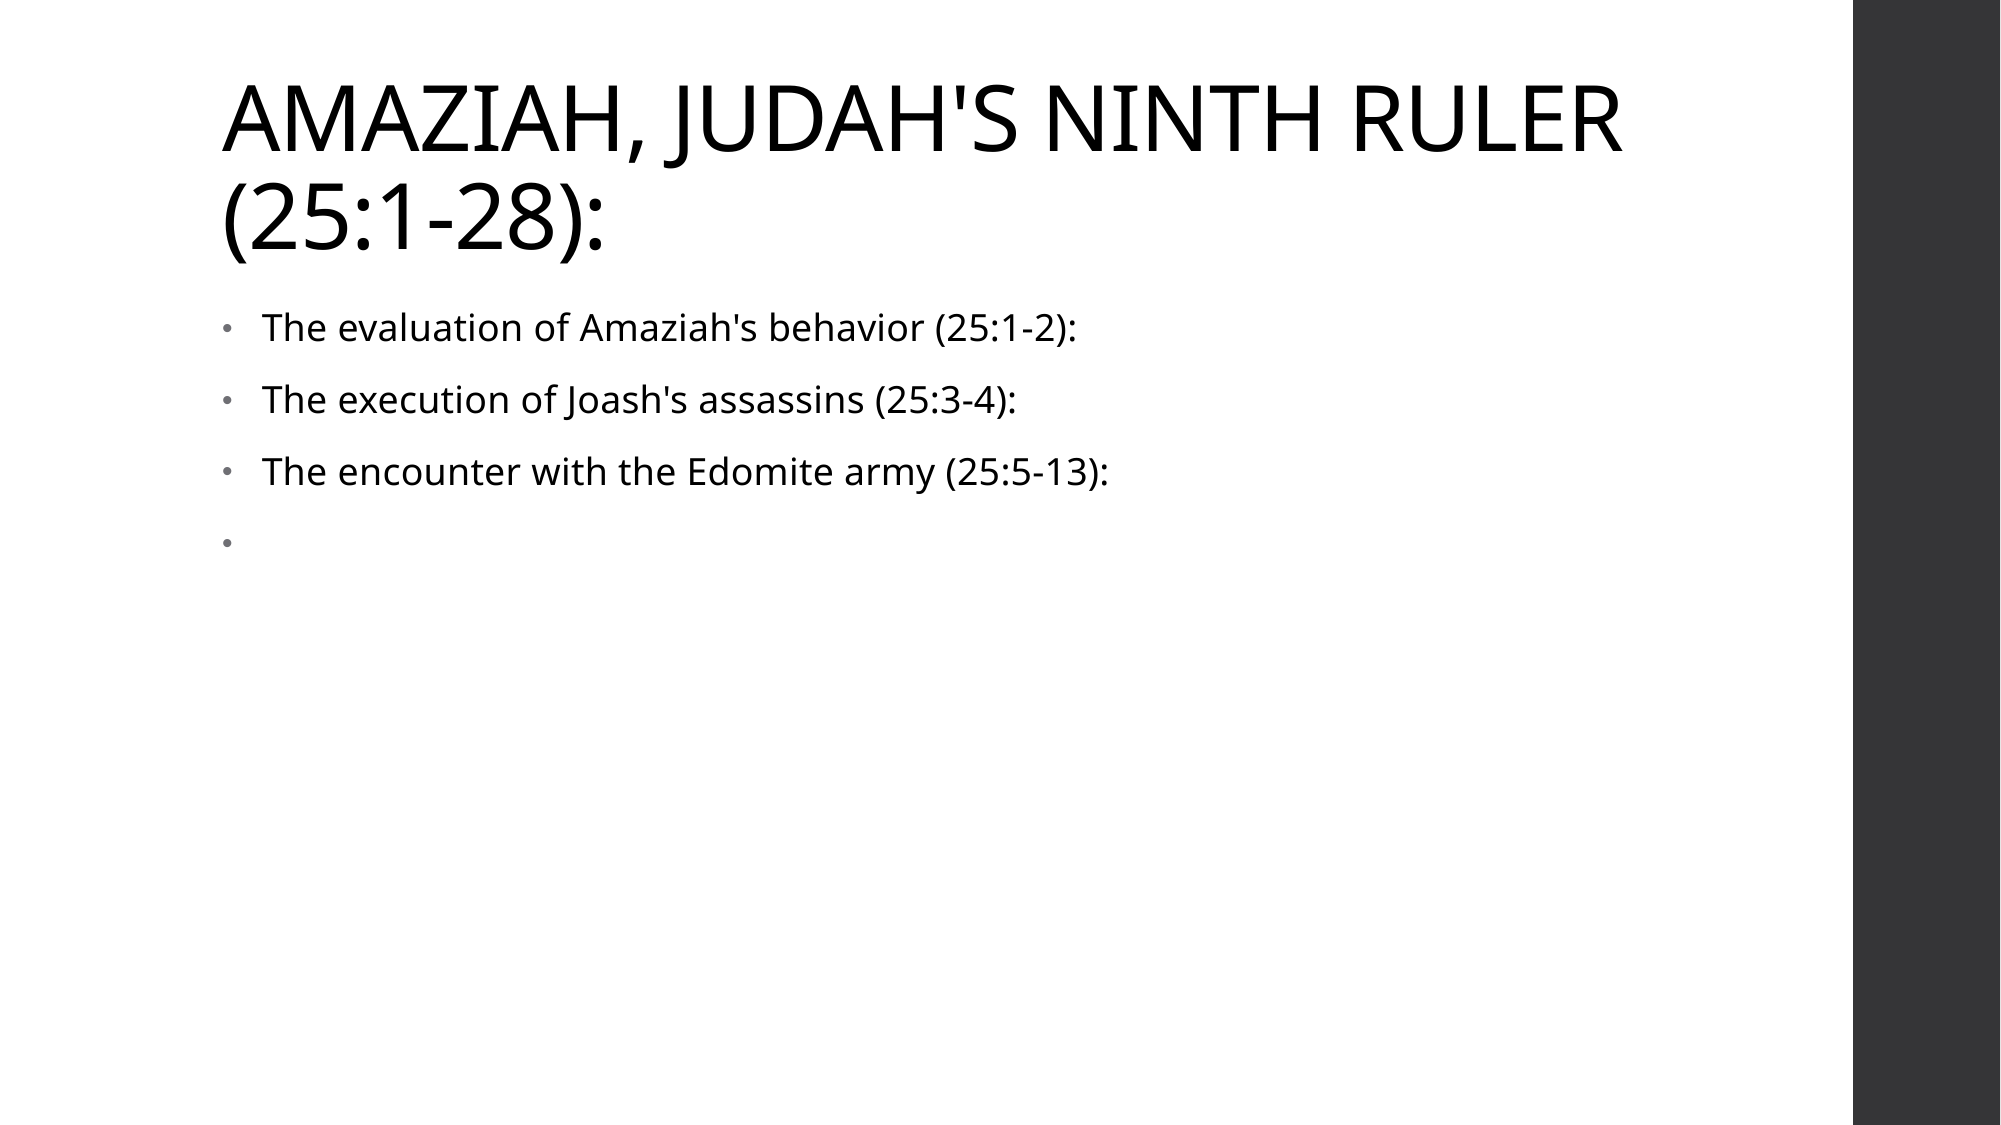

# AMAZIAH, JUDAH'S NINTH RULER (25:1-28):
 The evaluation of Amaziah's behavior (25:1-2):
 The execution of Joash's assassins (25:3-4):
 The encounter with the Edomite army (25:5-13):